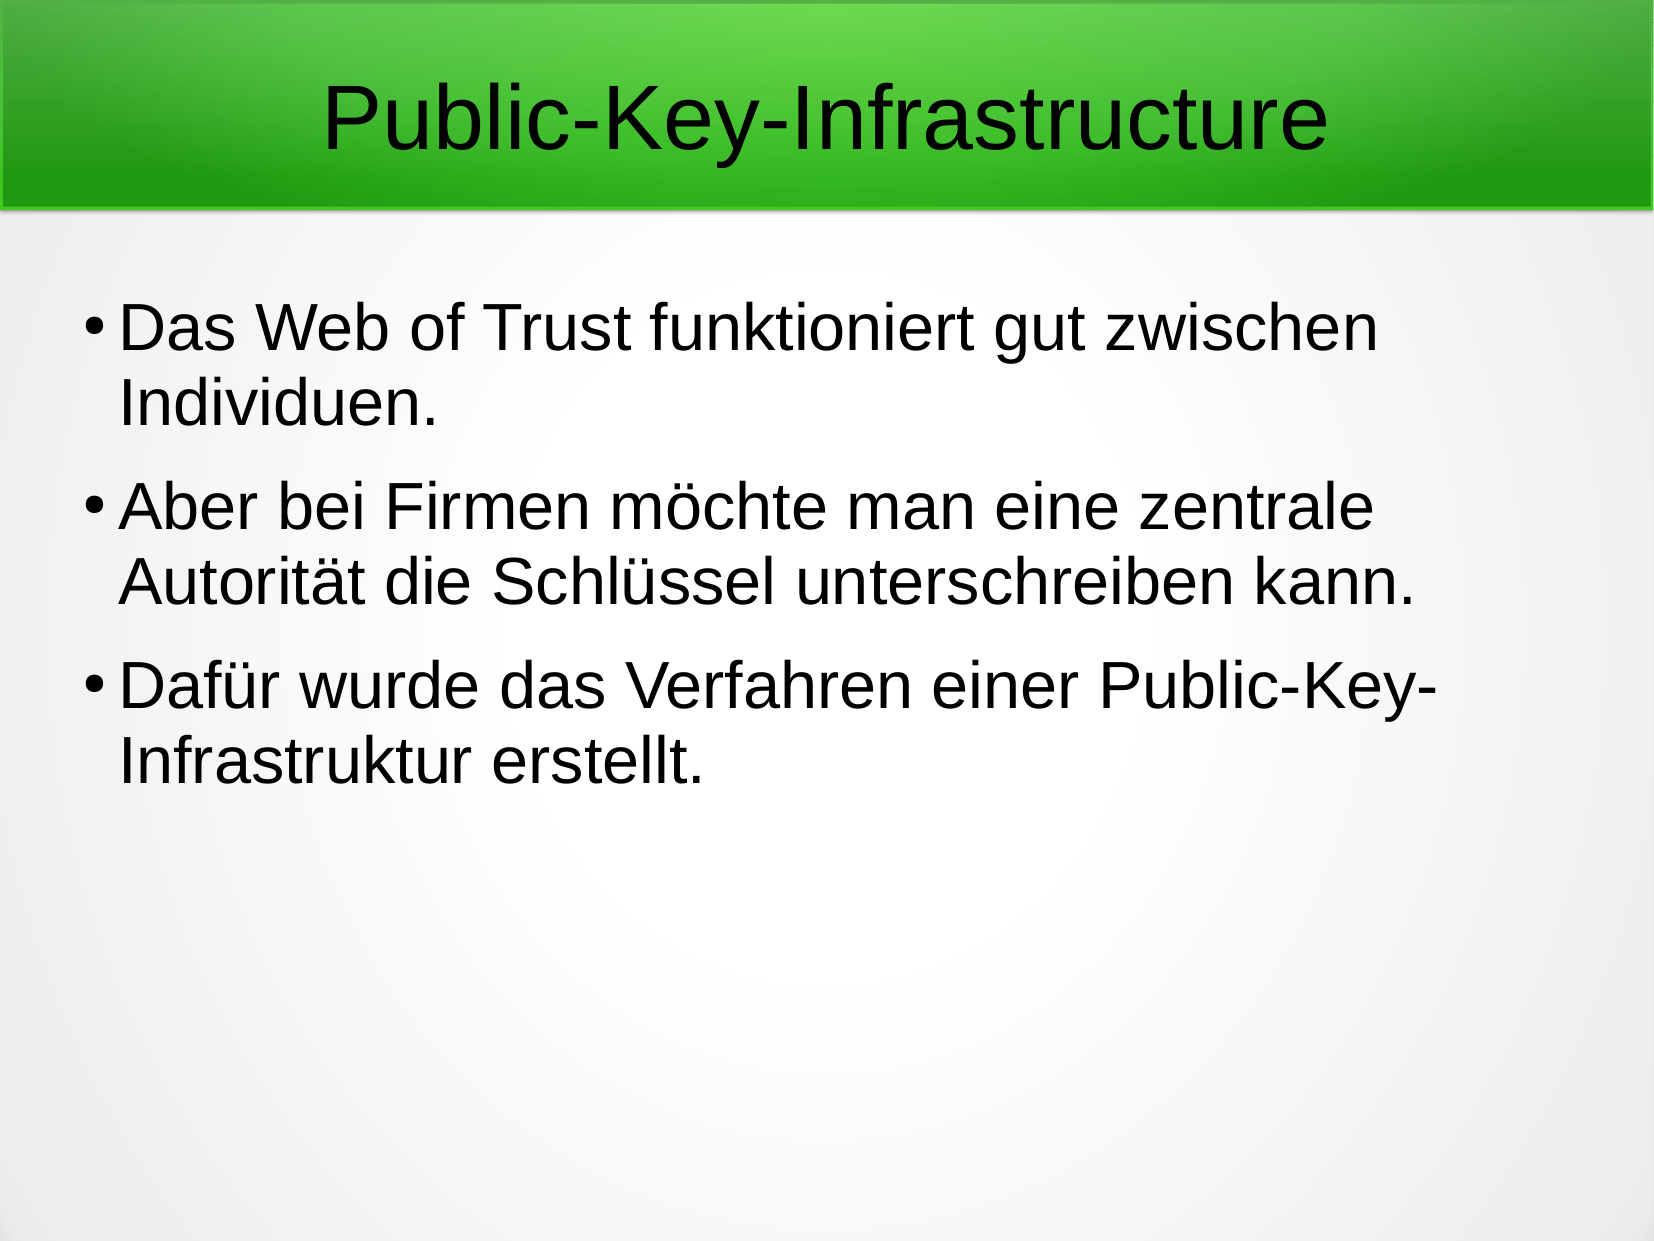

# Public-Key-Infrastructure
Das Web of Trust funktioniert gut zwischen Individuen.
Aber bei Firmen möchte man eine zentrale Autorität die Schlüssel unterschreiben kann.
Dafür wurde das Verfahren einer Public-Key-Infrastruktur erstellt.